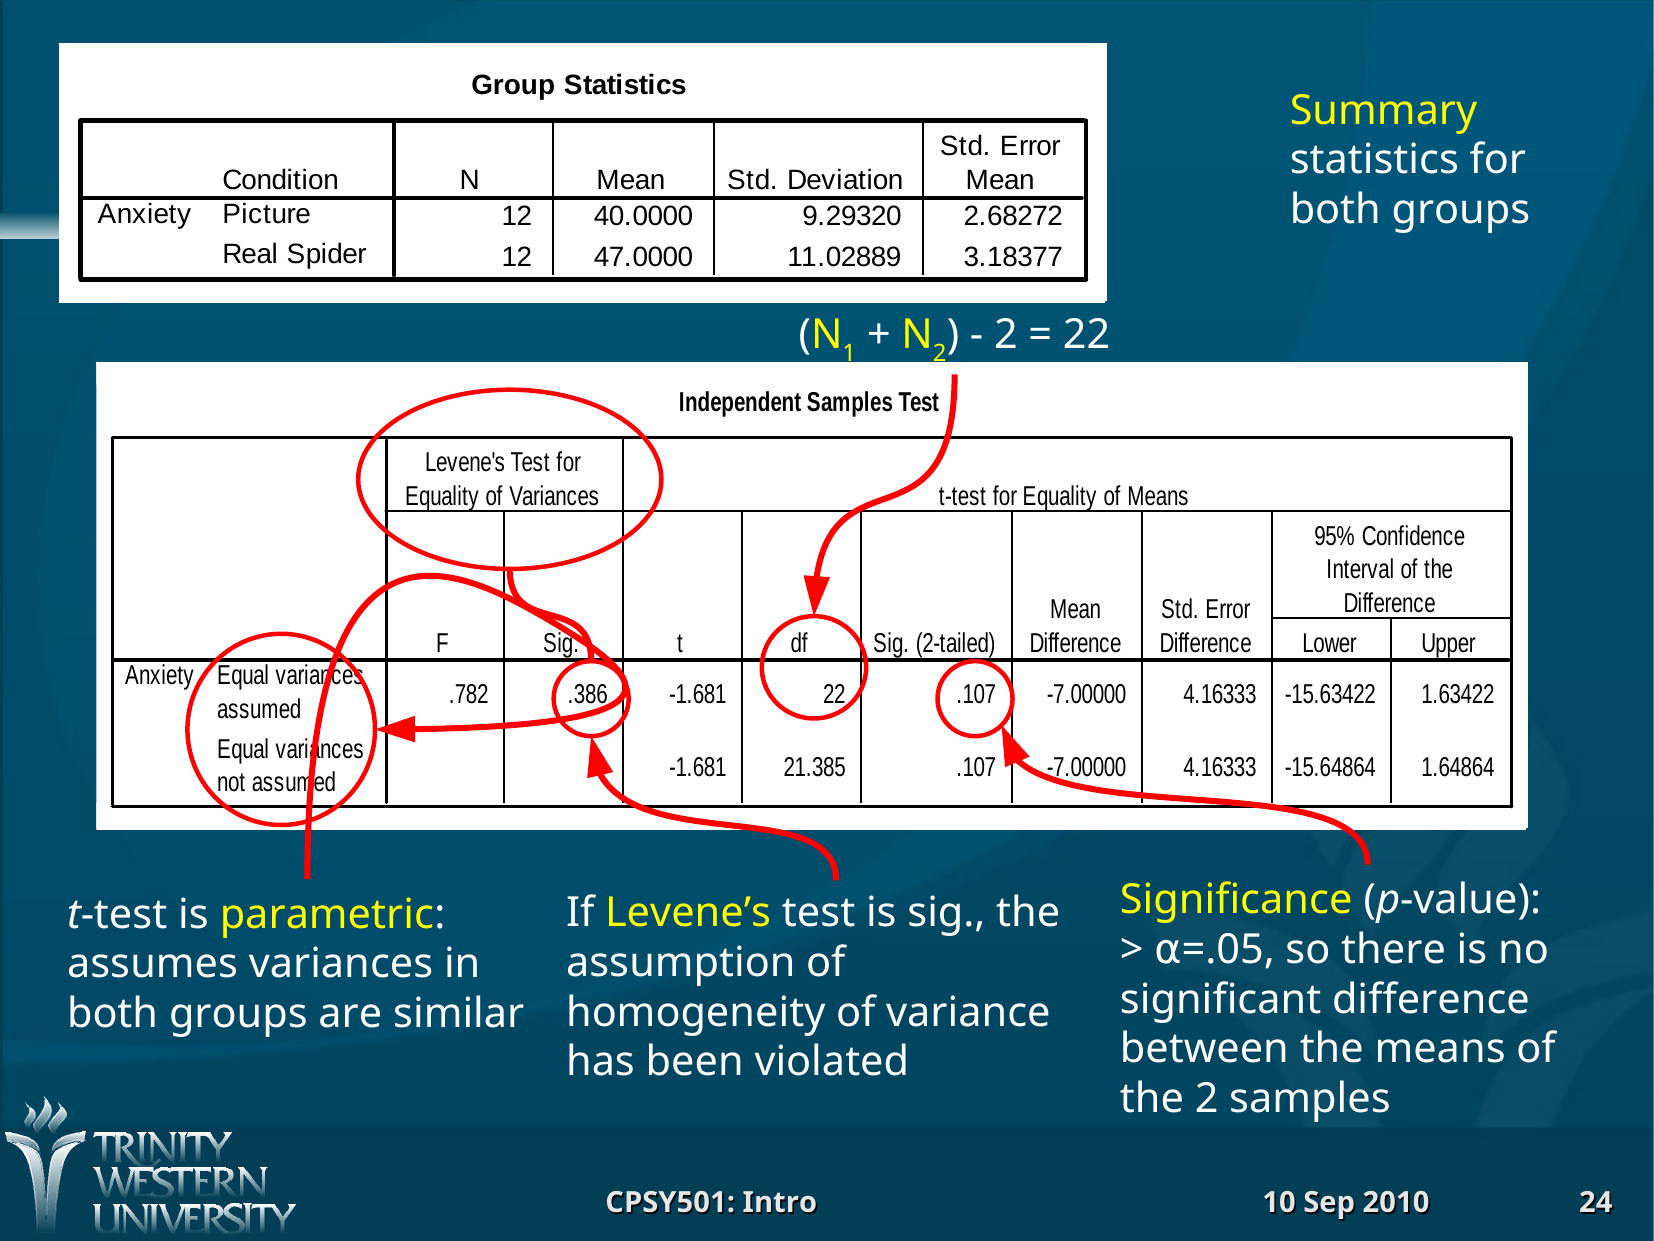

Summary statistics for both groups
(N1 + N2) - 2 = 22
Significance (p-value):
> α=.05, so there is no significant difference between the means of the 2 samples
If Levene’s test is sig., the assumption of homogeneity of variance has been violated
t-test is parametric: assumes variances in both groups are similar
CPSY501: Intro
10 Sep 2010
24